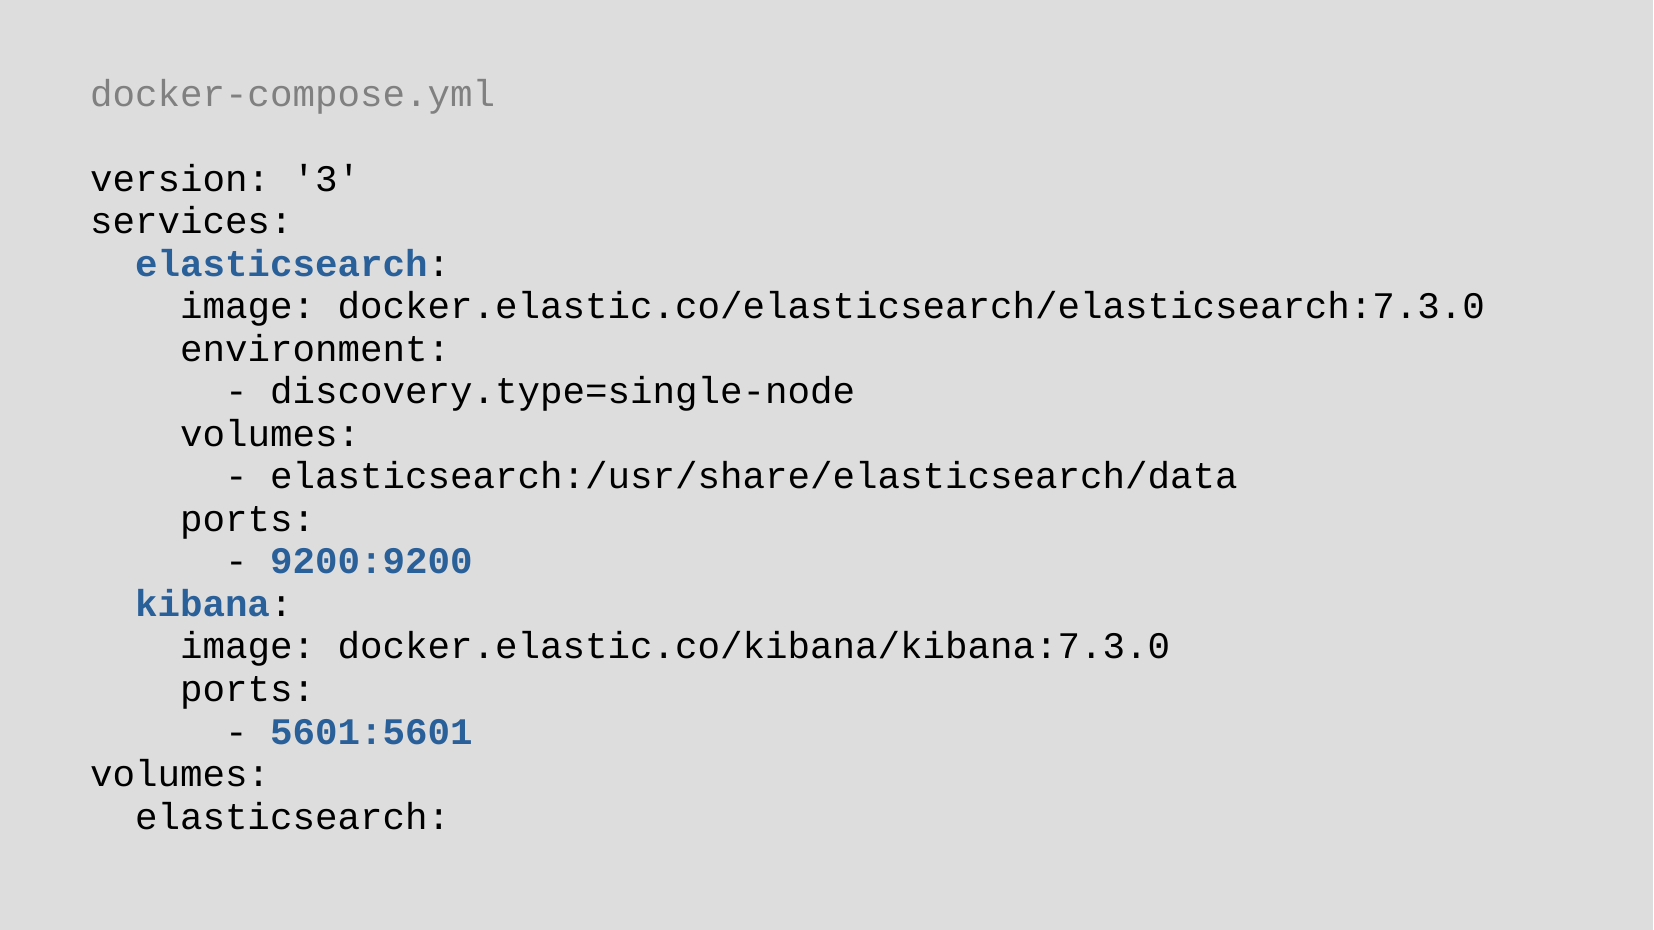

# docker-compose.yml
version: '3'
services:
 elasticsearch:
 image: docker.elastic.co/elasticsearch/elasticsearch:7.3.0
 environment:
 - discovery.type=single-node
 volumes:
 - elasticsearch:/usr/share/elasticsearch/data
 ports:
 - 9200:9200
 kibana:
 image: docker.elastic.co/kibana/kibana:7.3.0
 ports:
 - 5601:5601
volumes:
 elasticsearch: